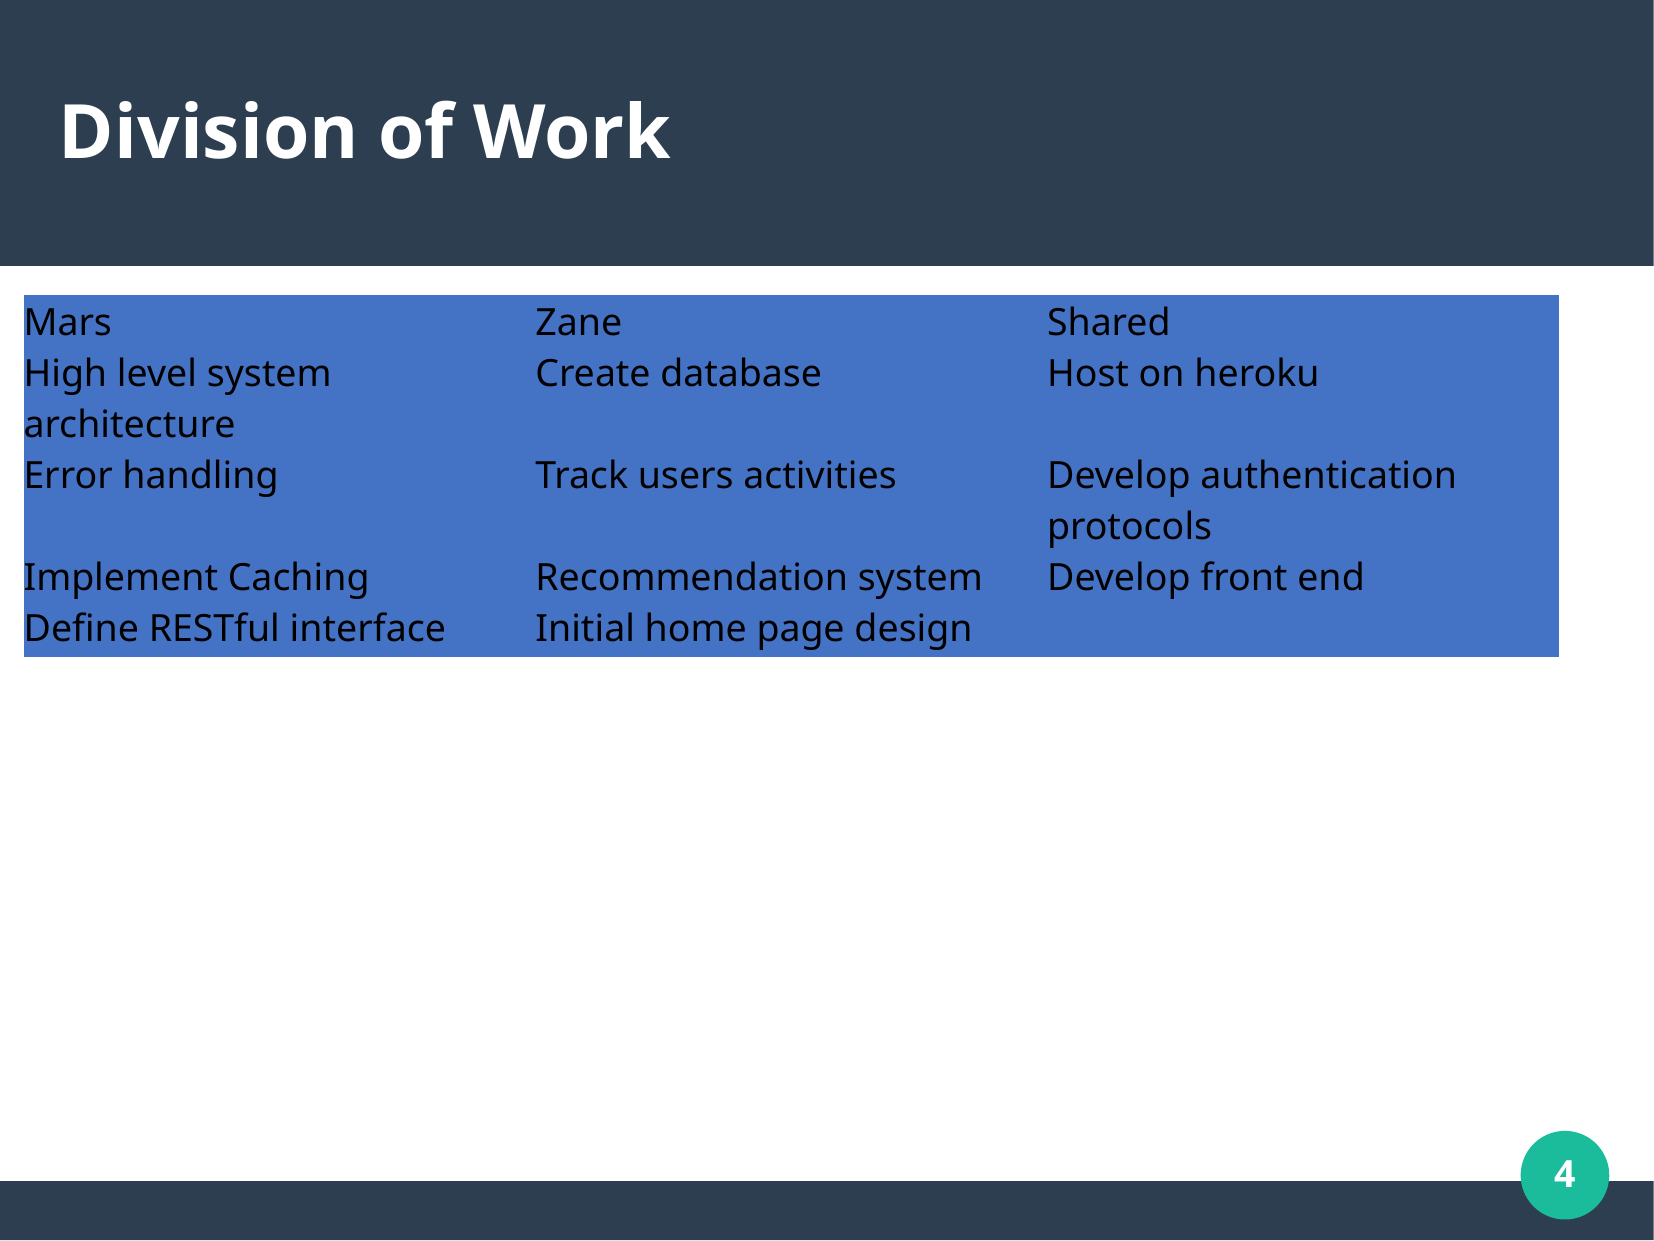

# Division of Work
| Mars | Zane | Shared |
| --- | --- | --- |
| High level system architecture | Create database | Host on heroku |
| Error handling | Track users activities | Develop authentication protocols |
| Implement Caching | Recommendation system | Develop front end |
| Define RESTful interface | Initial home page design | |